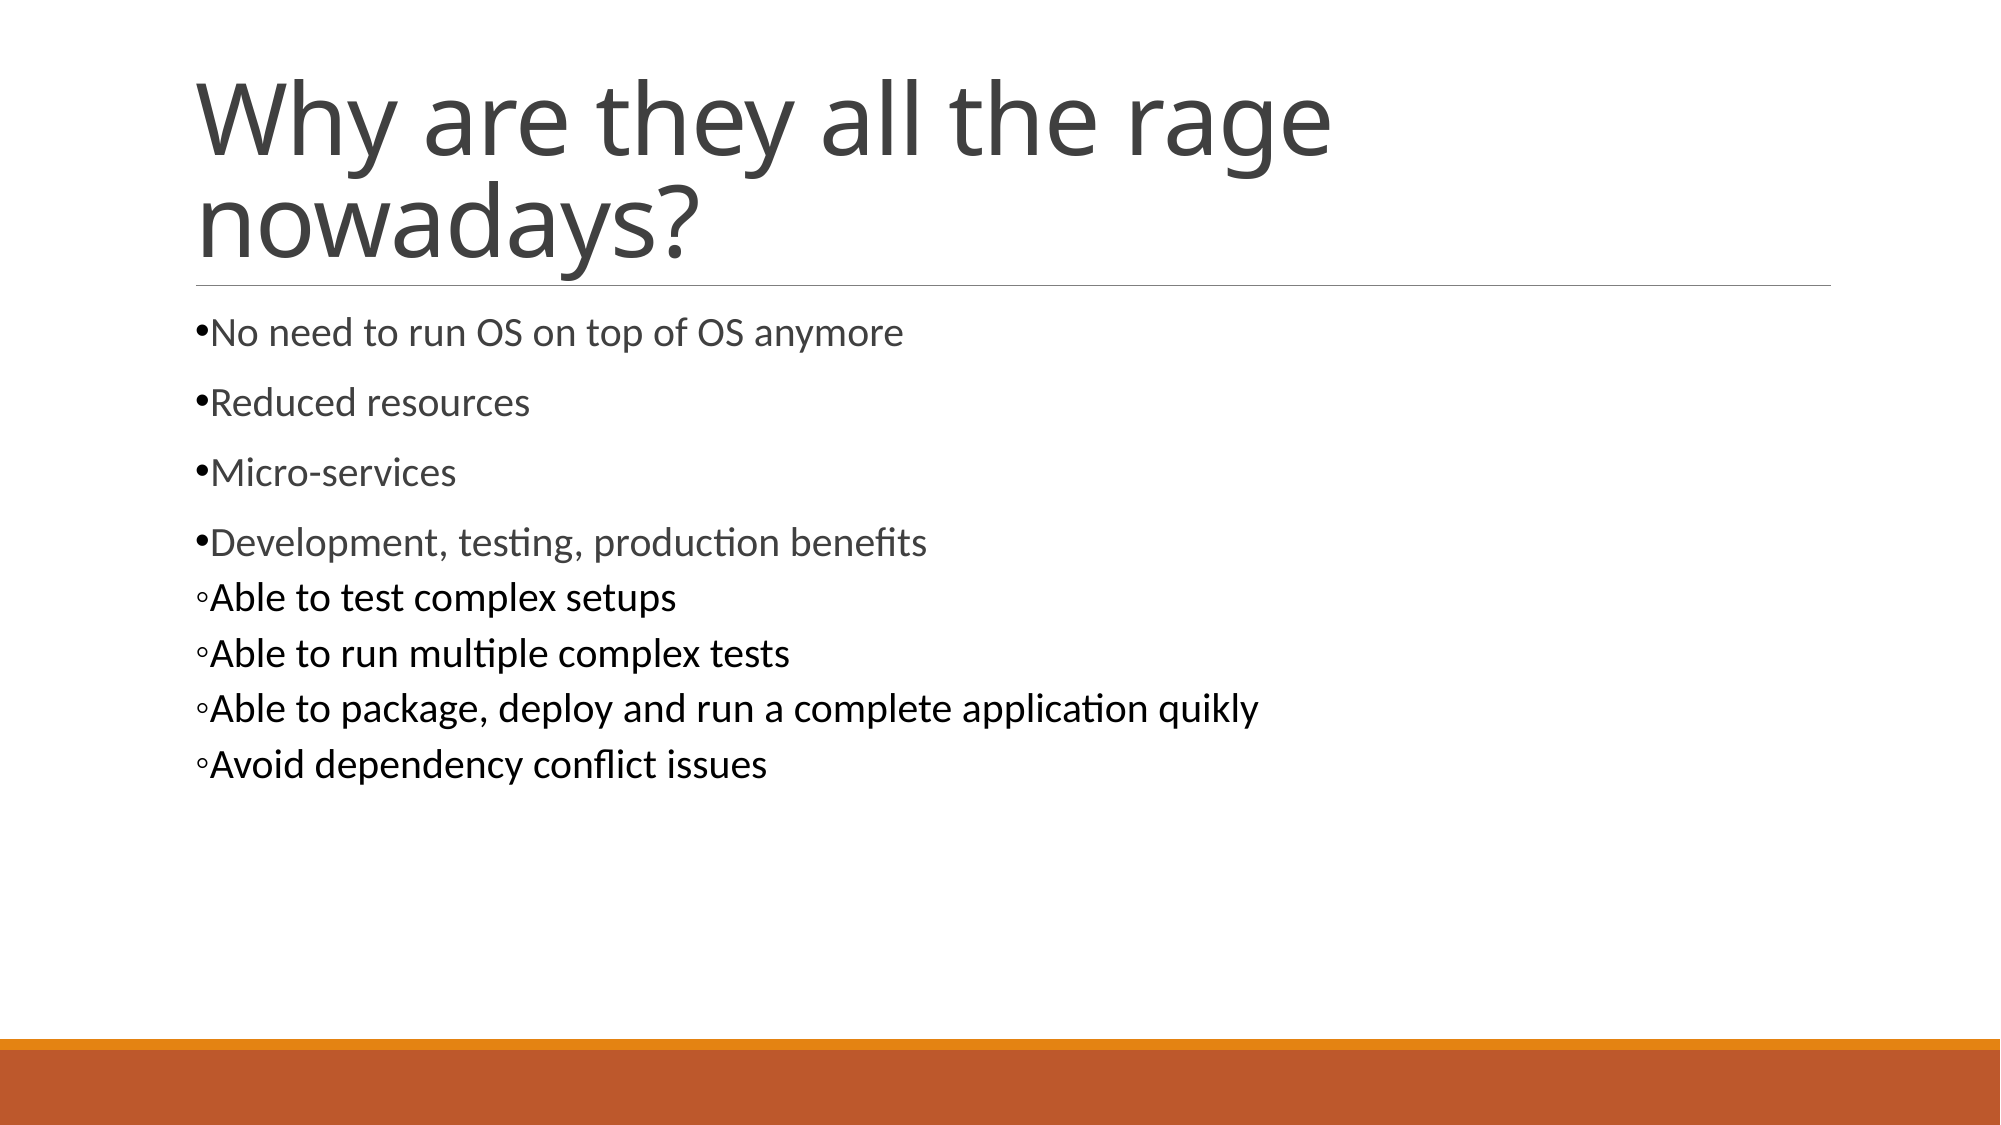

# Why are they all the rage nowadays?
No need to run OS on top of OS anymore
Reduced resources
Micro-services
Development, testing, production benefits
Able to test complex setups
Able to run multiple complex tests
Able to package, deploy and run a complete application quikly
Avoid dependency conflict issues